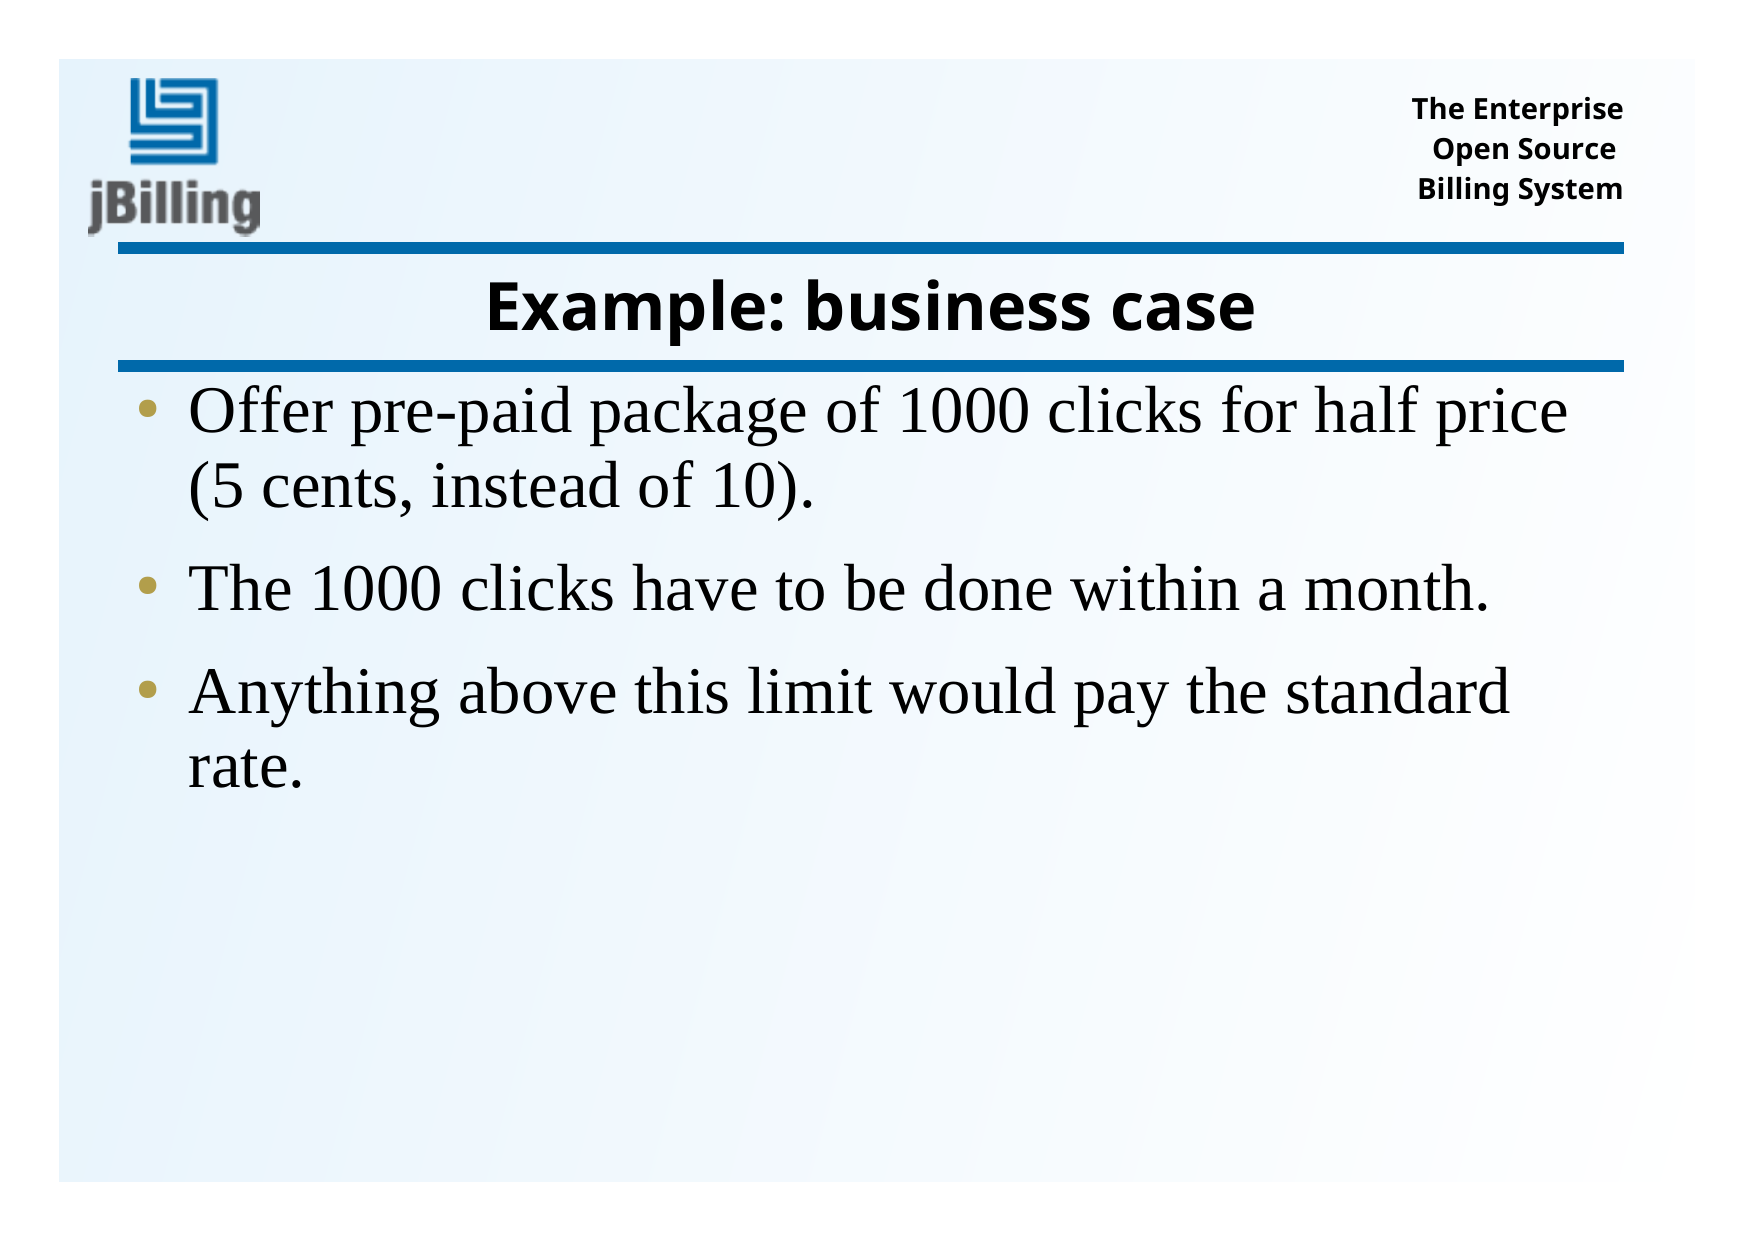

# Example: business case
Offer pre-paid package of 1000 clicks for half price (5 cents, instead of 10).
The 1000 clicks have to be done within a month.
Anything above this limit would pay the standard rate.